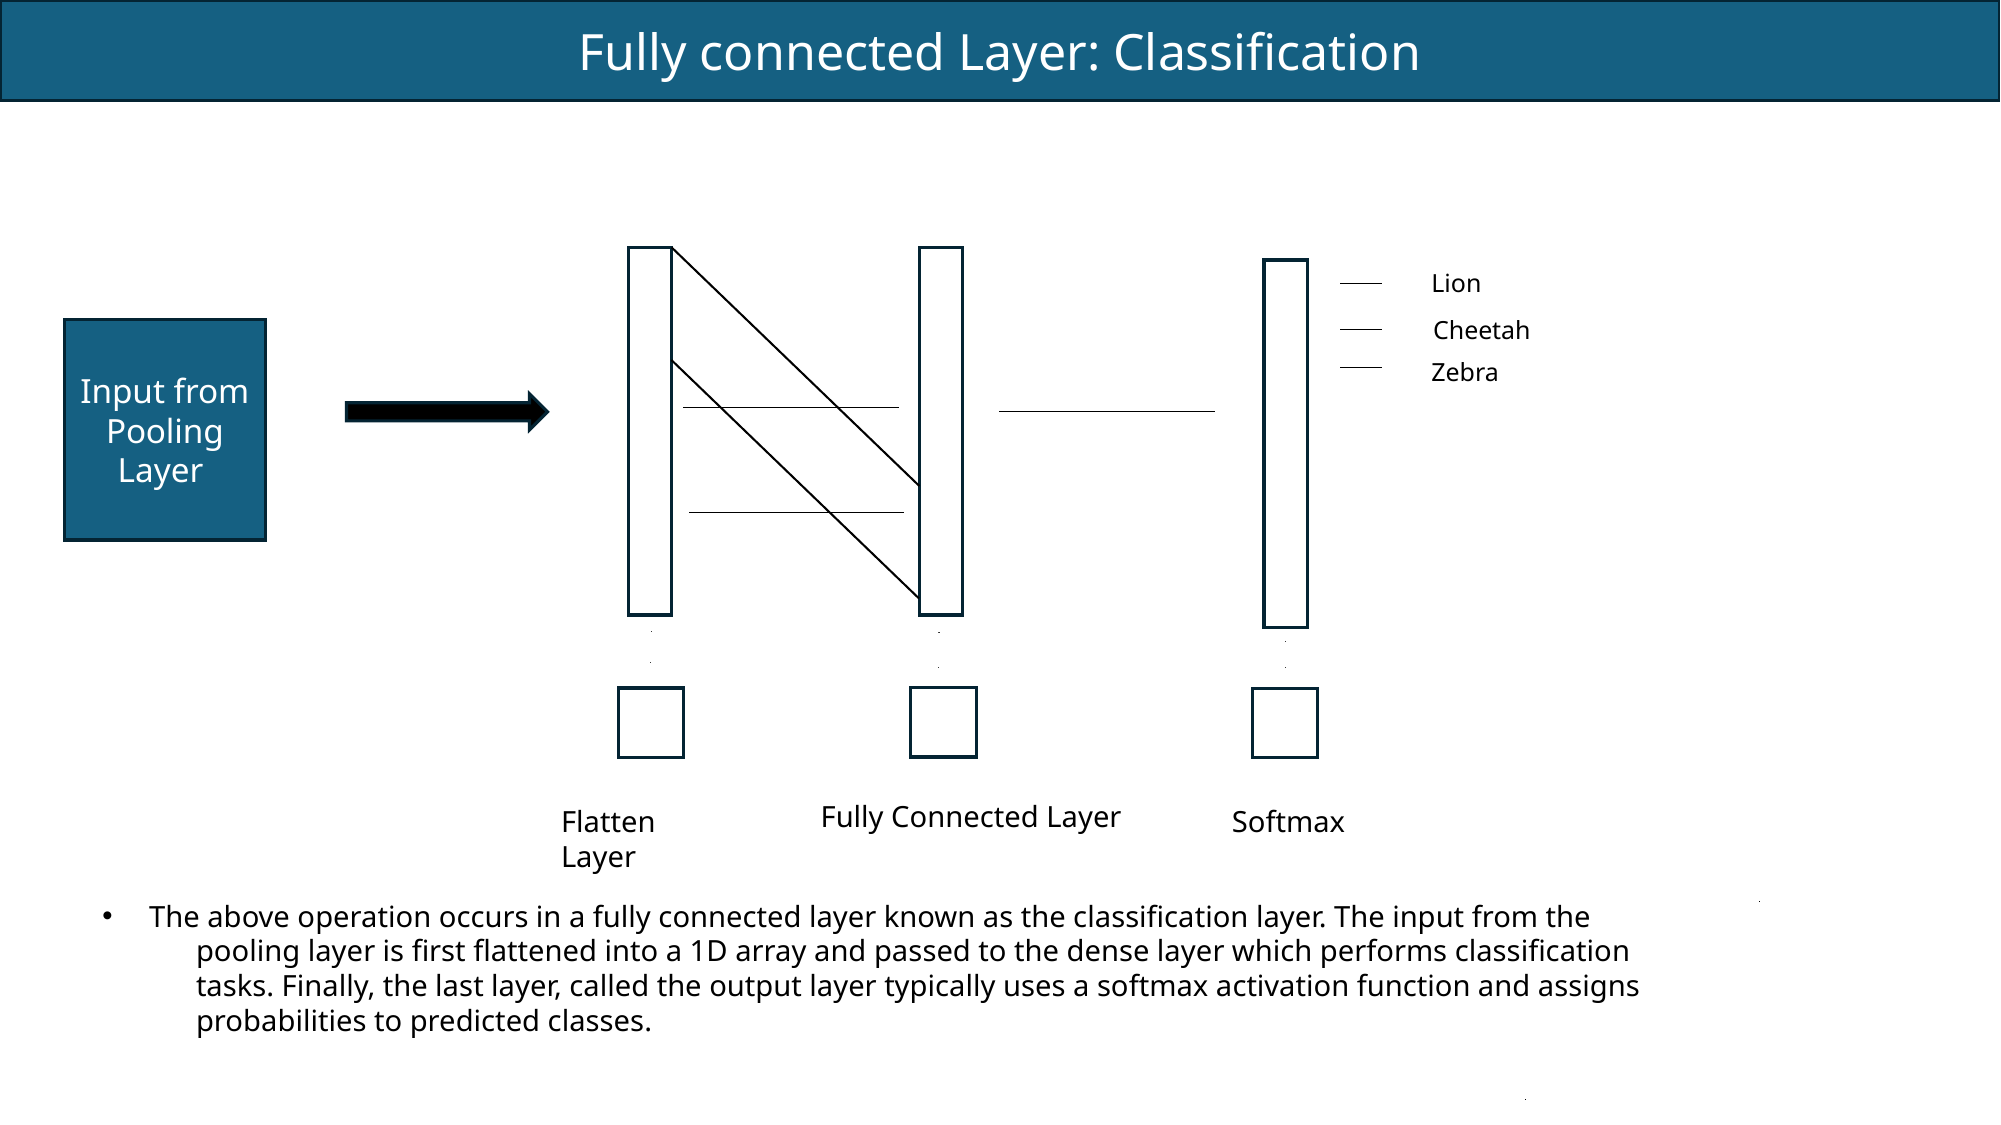

Fully connected Layer: Classification
Lion
Cheetah
Input from Pooling Layer
Zebra
Fully Connected Layer
Flatten Layer
Softmax
The above operation occurs in a fully connected layer known as the classification layer. The input from the pooling layer is first flattened into a 1D array and passed to the dense layer which performs classification tasks. Finally, the last layer, called the output layer typically uses a softmax activation function and assigns probabilities to predicted classes.